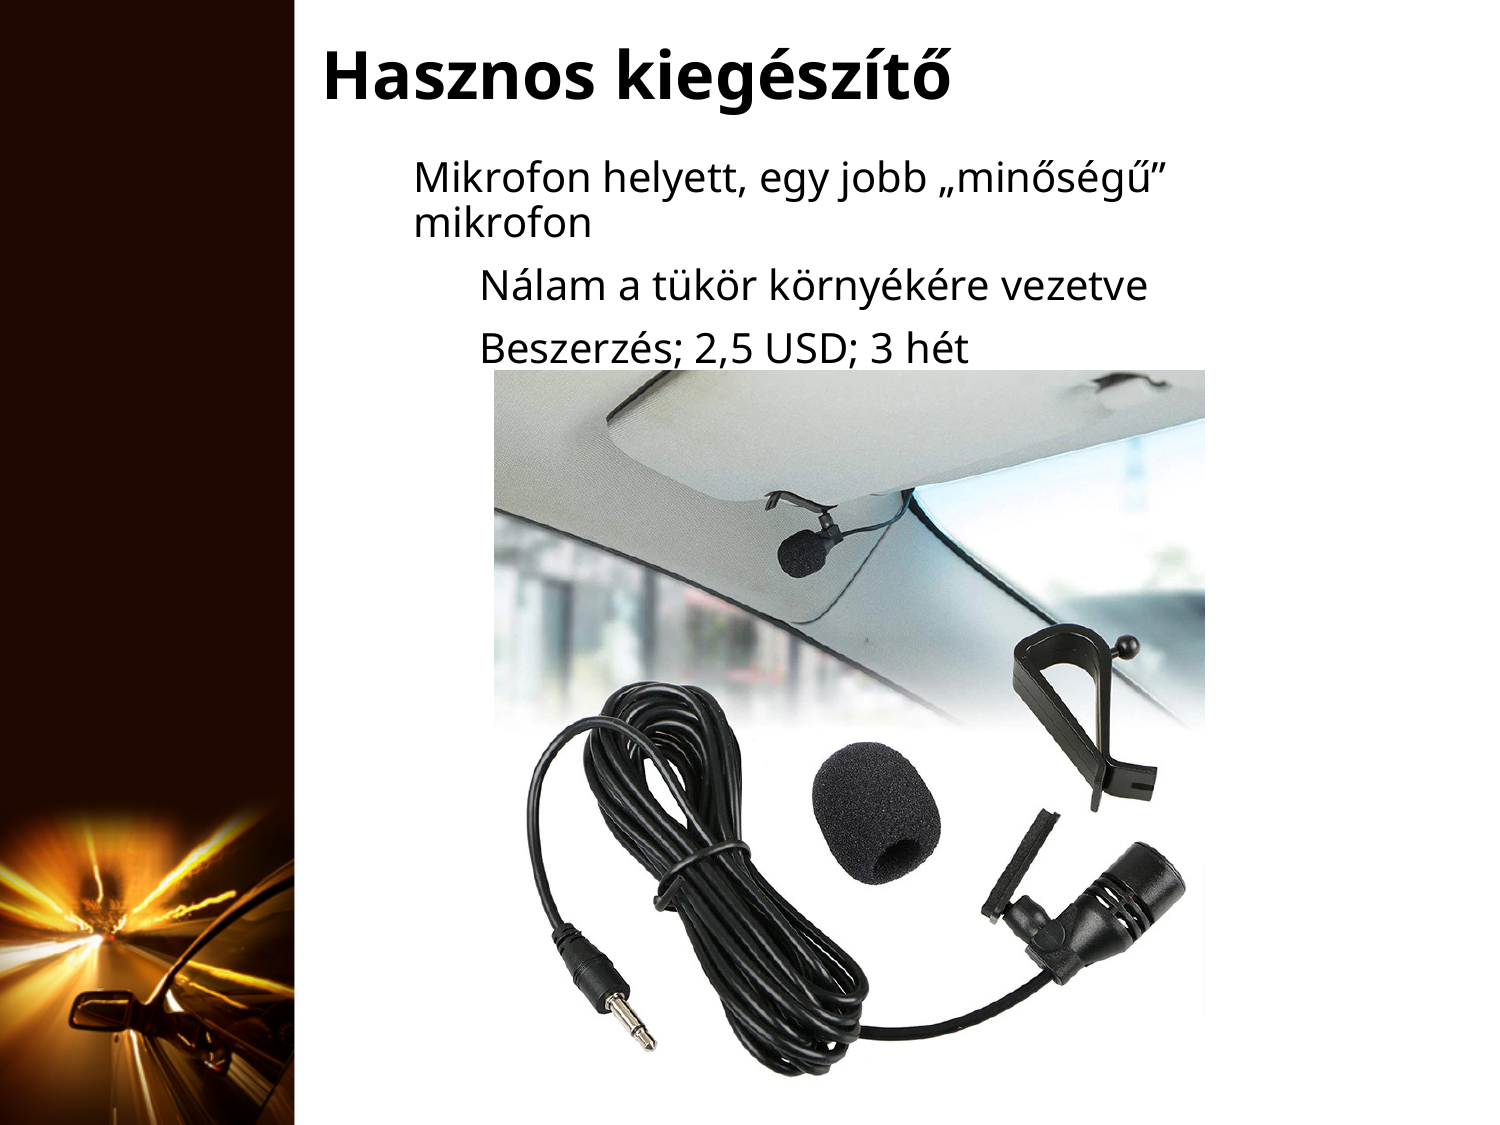

# Hasznos kiegészítő
Mikrofon helyett, egy jobb „minőségű” mikrofon
Nálam a tükör környékére vezetve
Beszerzés; 2,5 USD; 3 hét